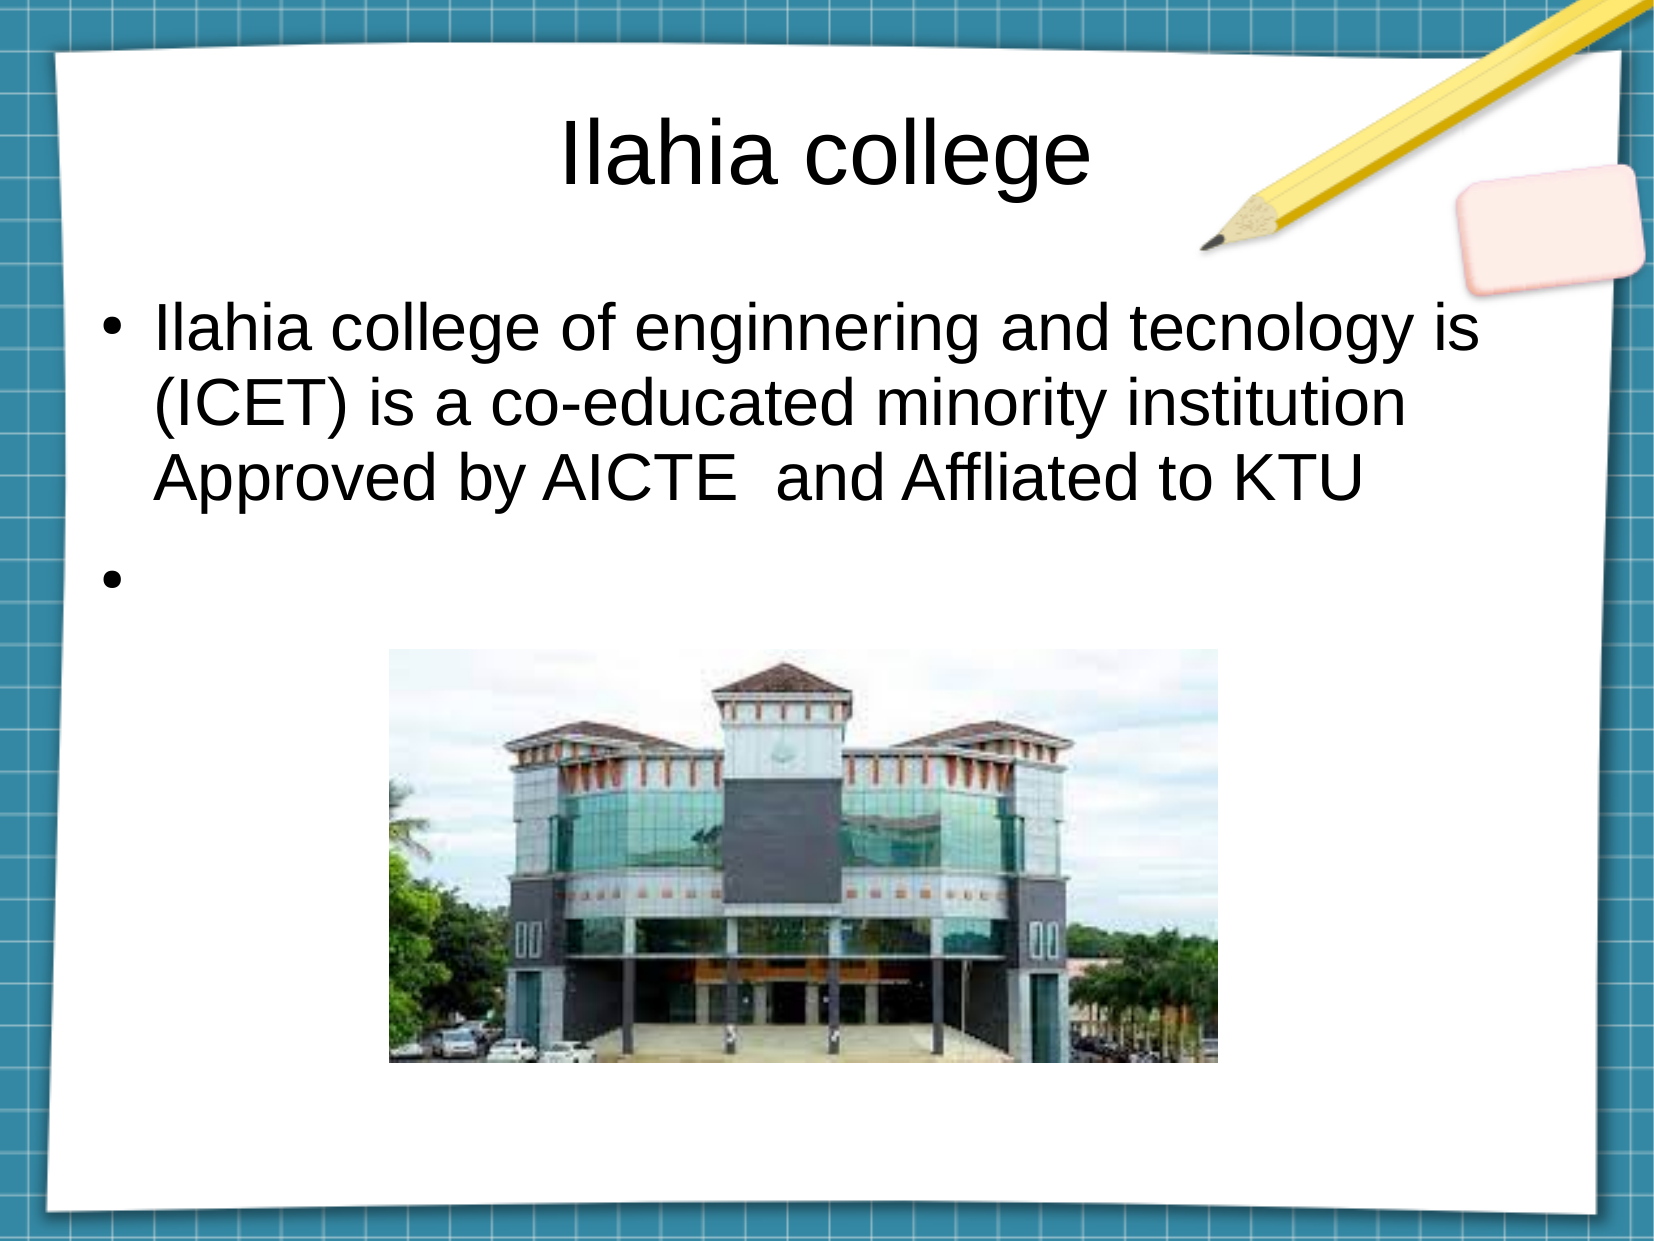

# Ilahia college
Ilahia college of enginnering and tecnology is (ICET) is a co-educated minority institution Approved by AICTE and Affliated to KTU